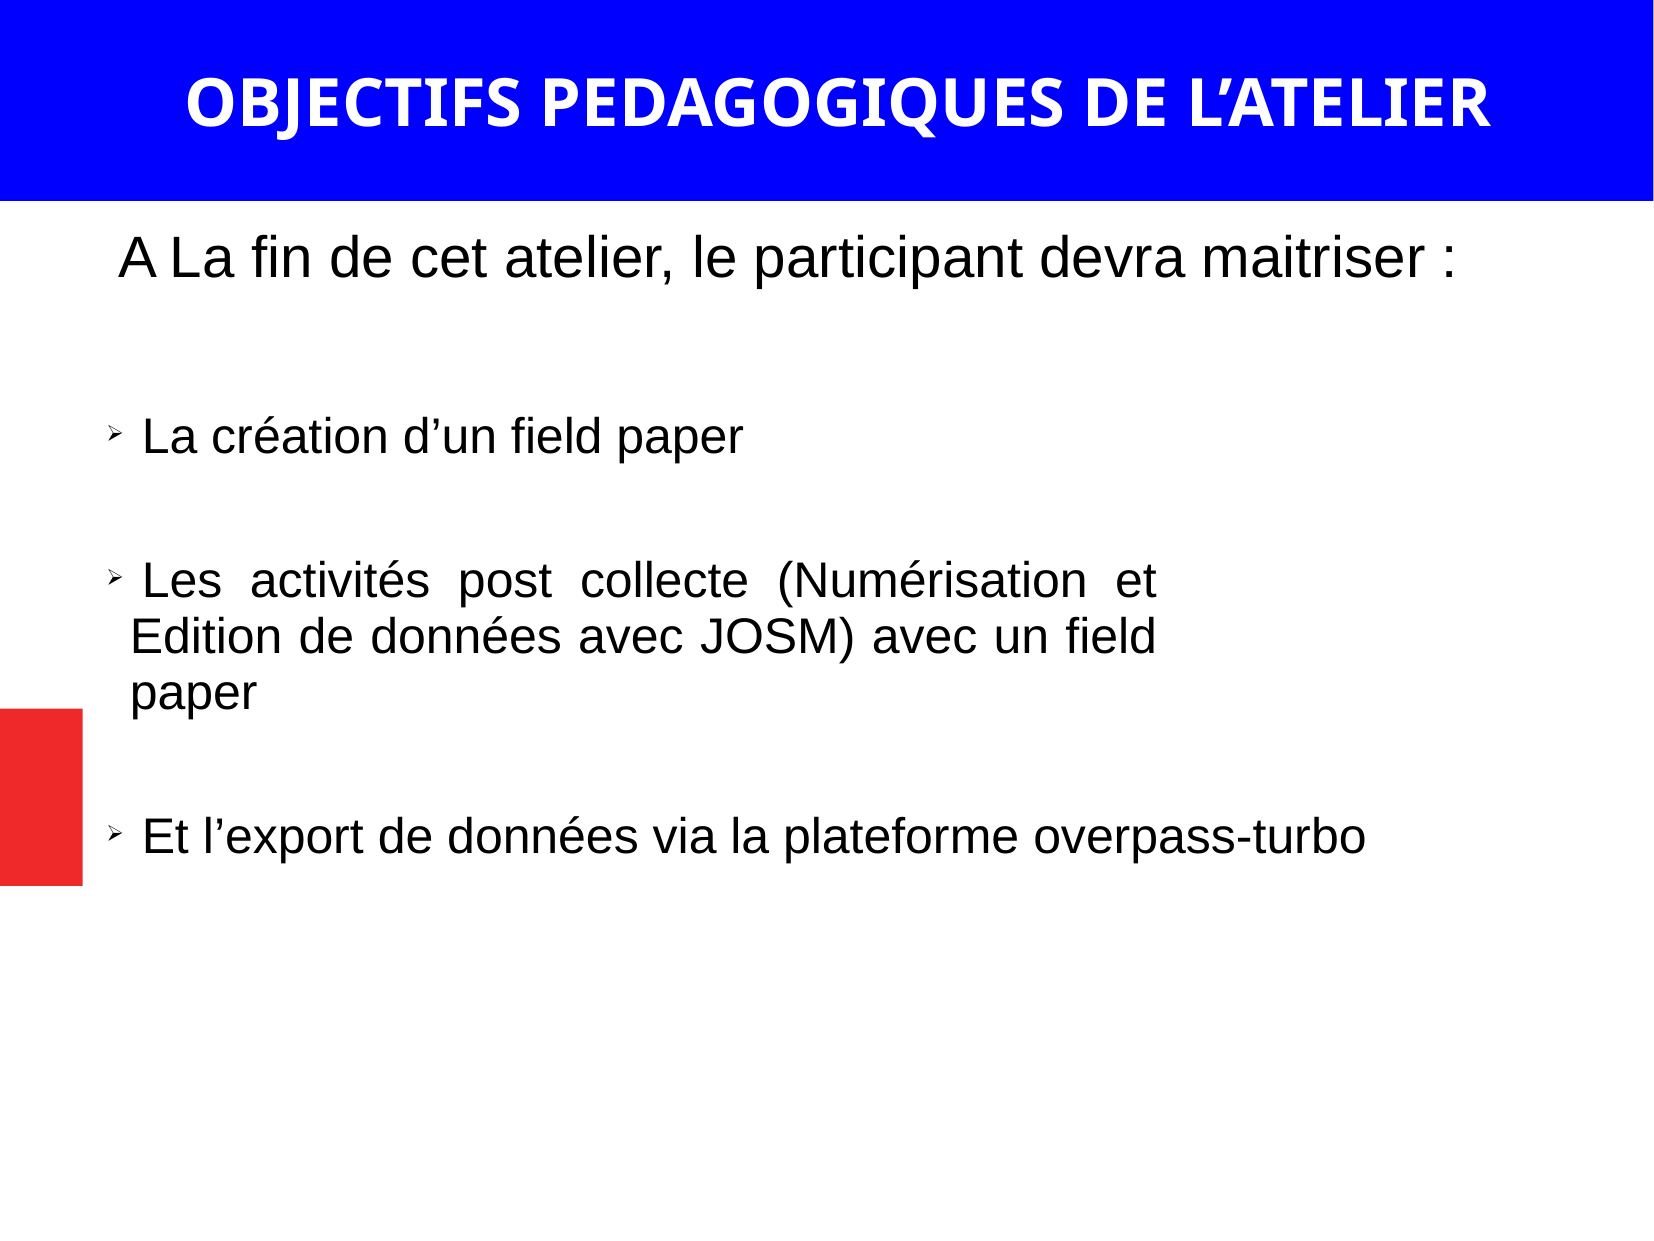

# OBJECTIFS PEDAGOGIQUES DE L’ATELIER
A La fin de cet atelier, le participant devra maitriser :
La création d’un field paper
Les activités post collecte (Numérisation et Edition de données avec JOSM) avec un field paper
Et l’export de données via la plateforme overpass-turbo